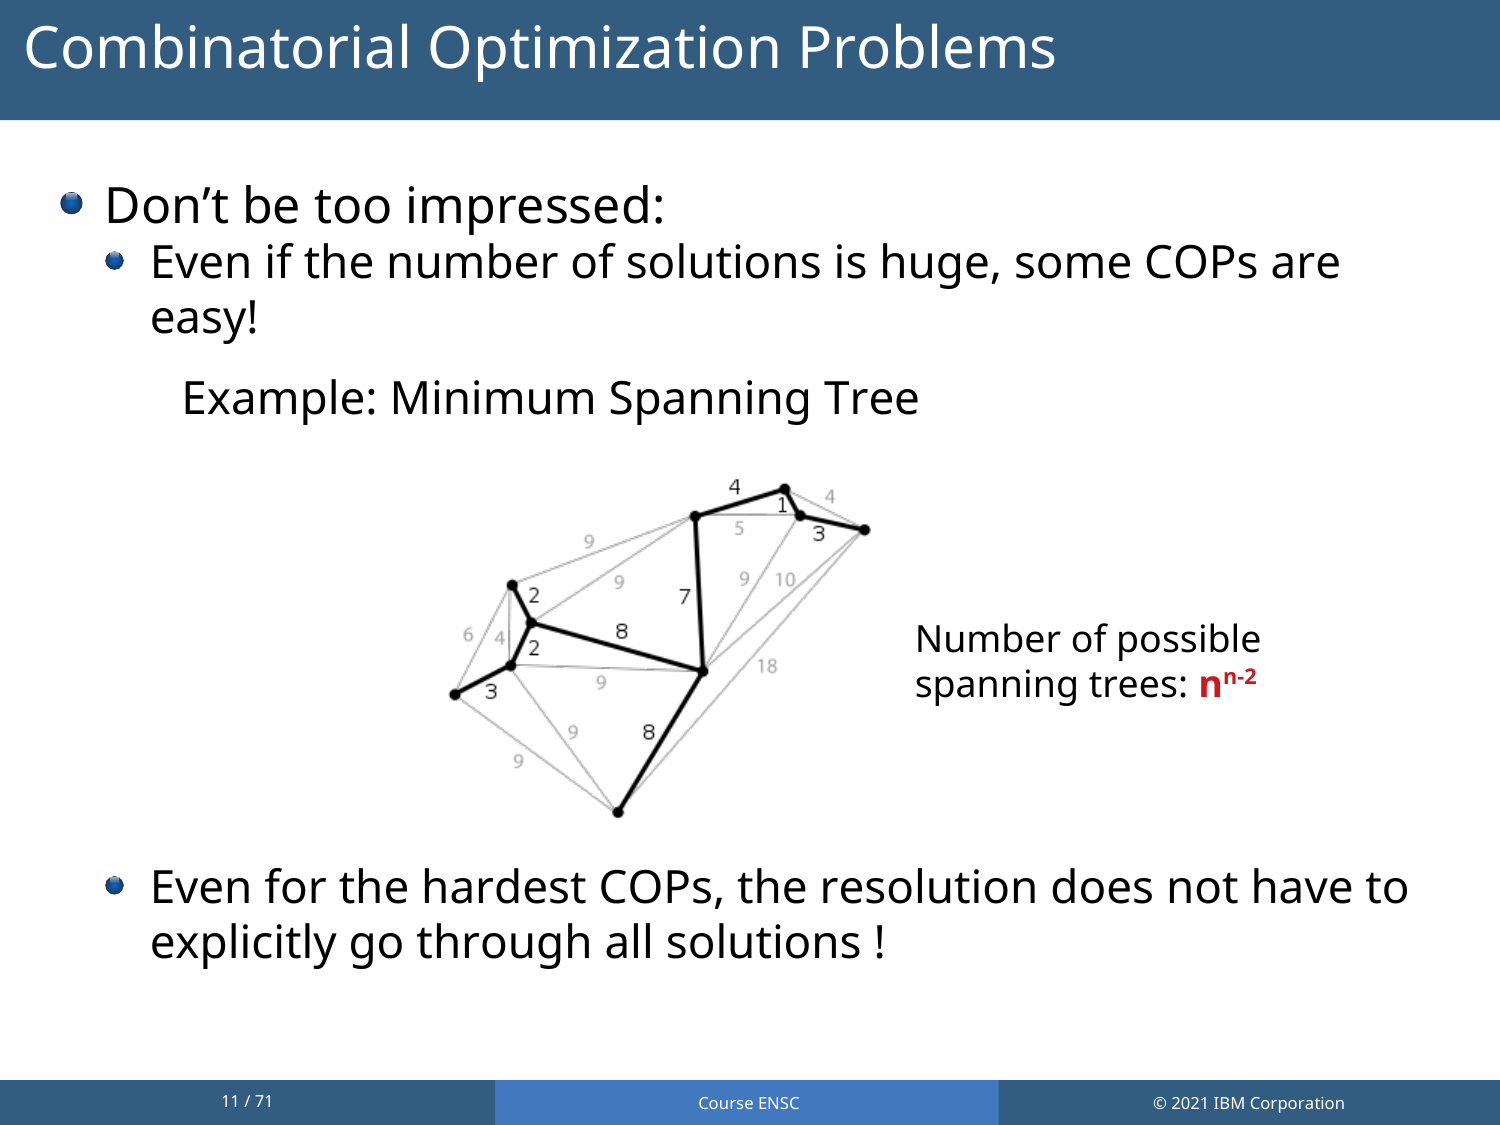

# Combinatorial Optimization Problems
Don’t be too impressed:
Even if the number of solutions is huge, some COPs are easy!
 	Example: Minimum Spanning Tree
Even for the hardest COPs, the resolution does not have to explicitly go through all solutions !
Number of possible spanning trees: nn-2